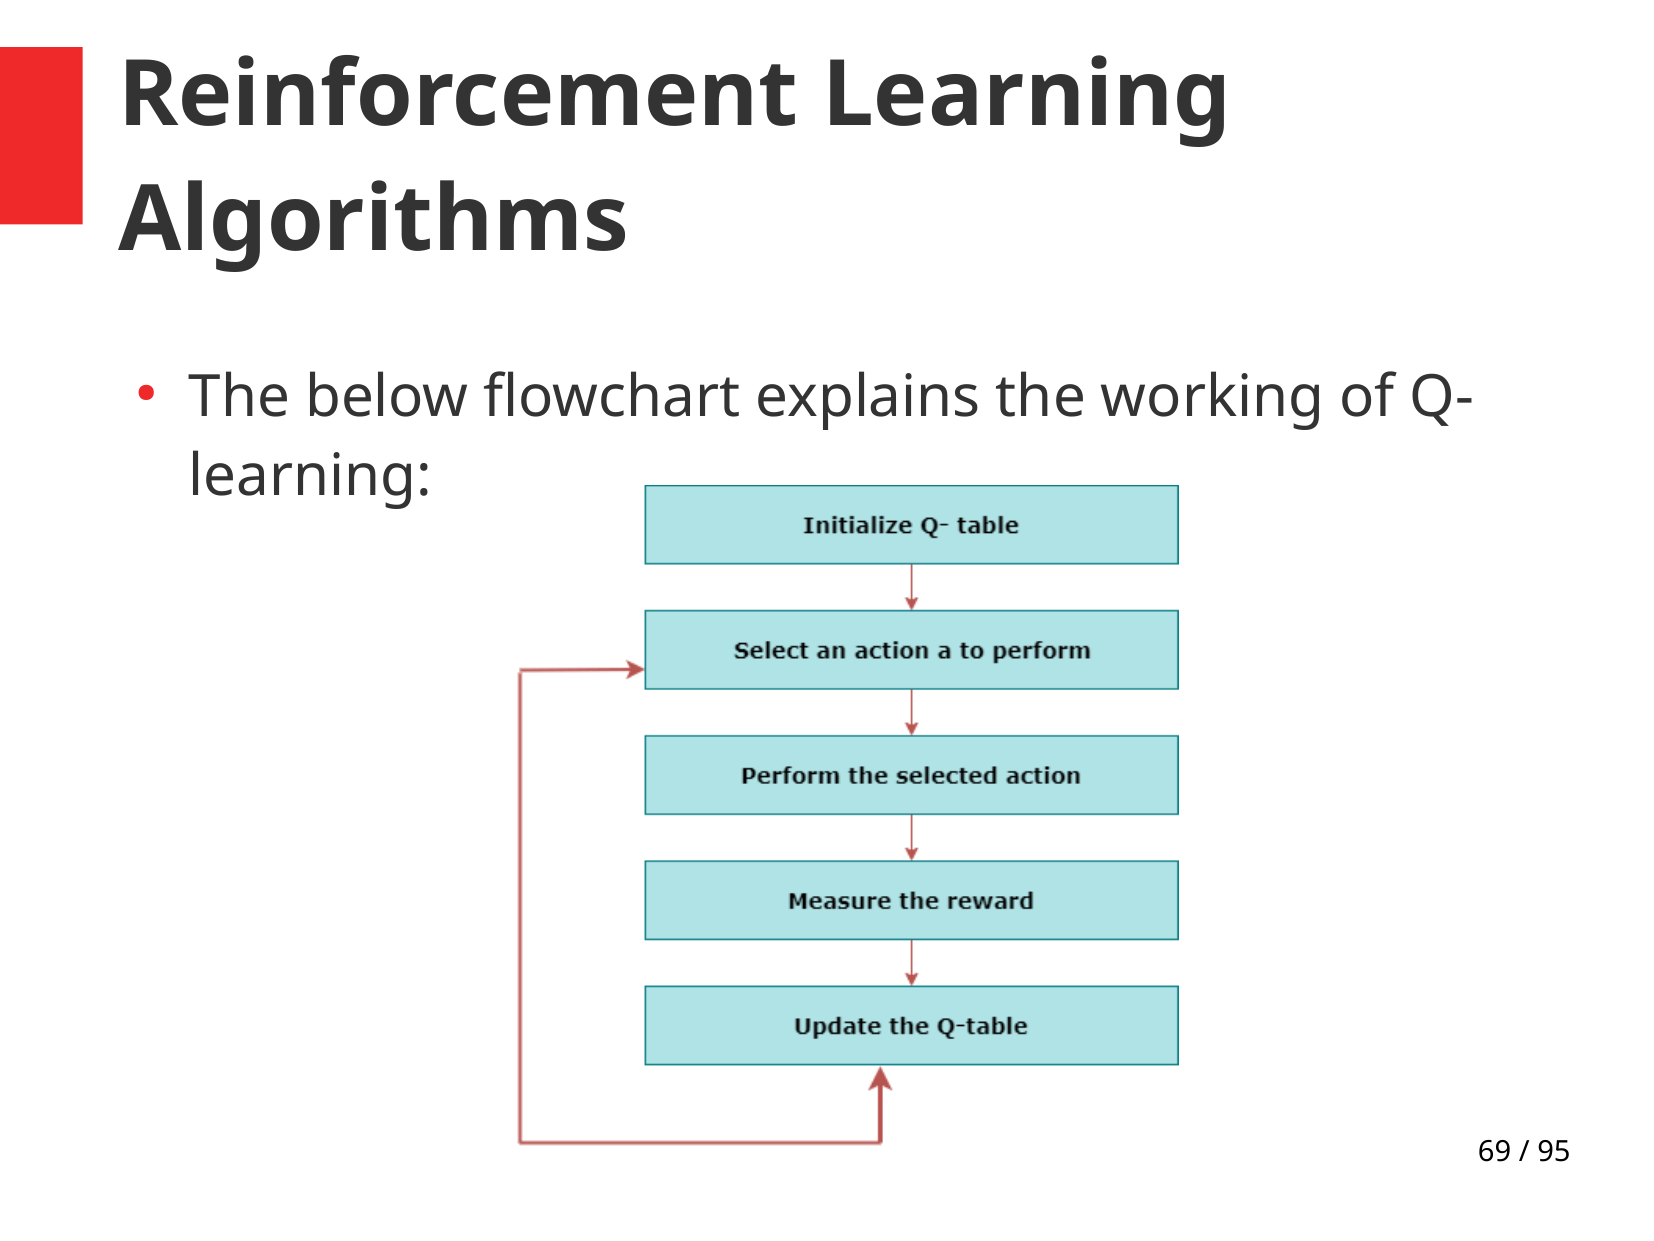

# Reinforcement Learning Algorithms
The below flowchart explains the working of Q- learning:
69